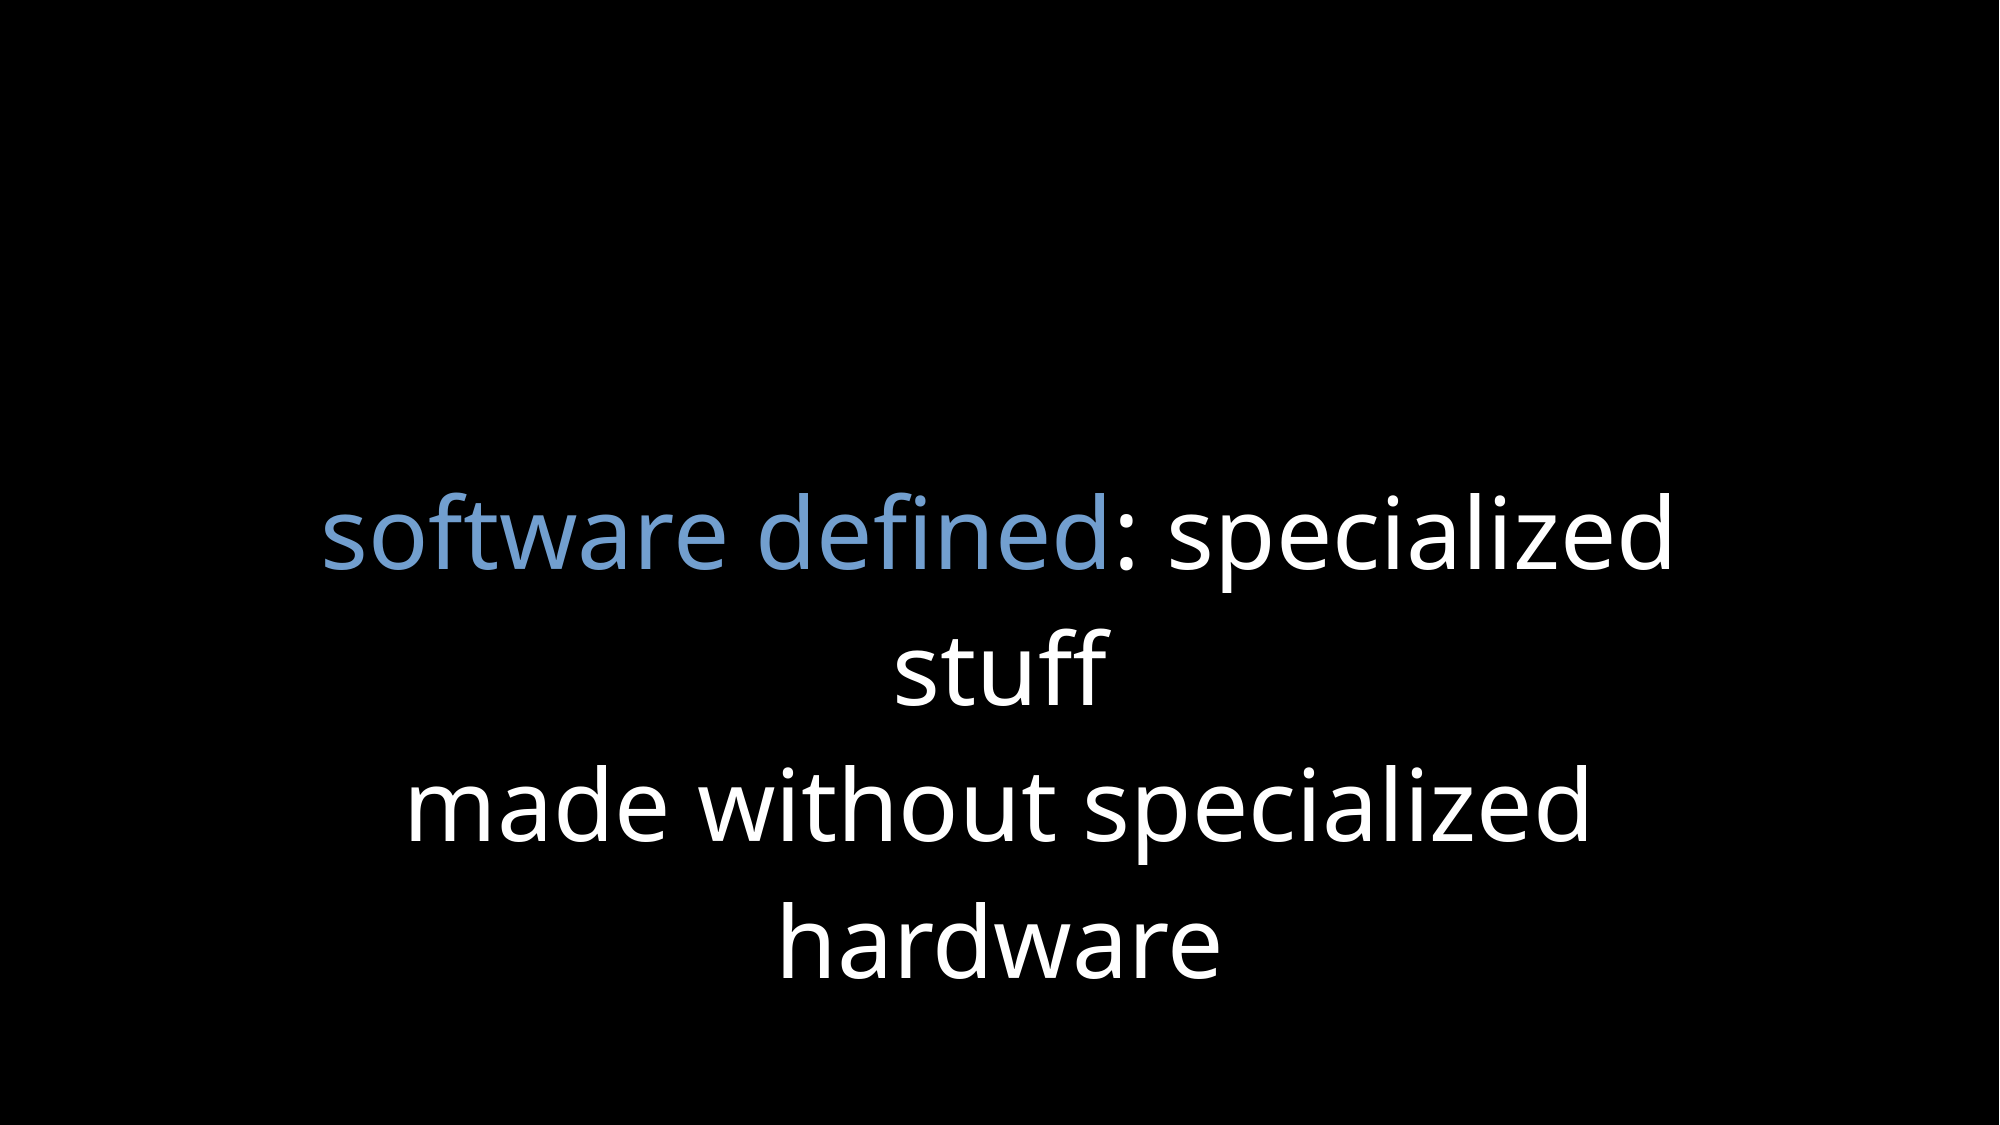

software defined: specialized stuff
made without specialized hardware